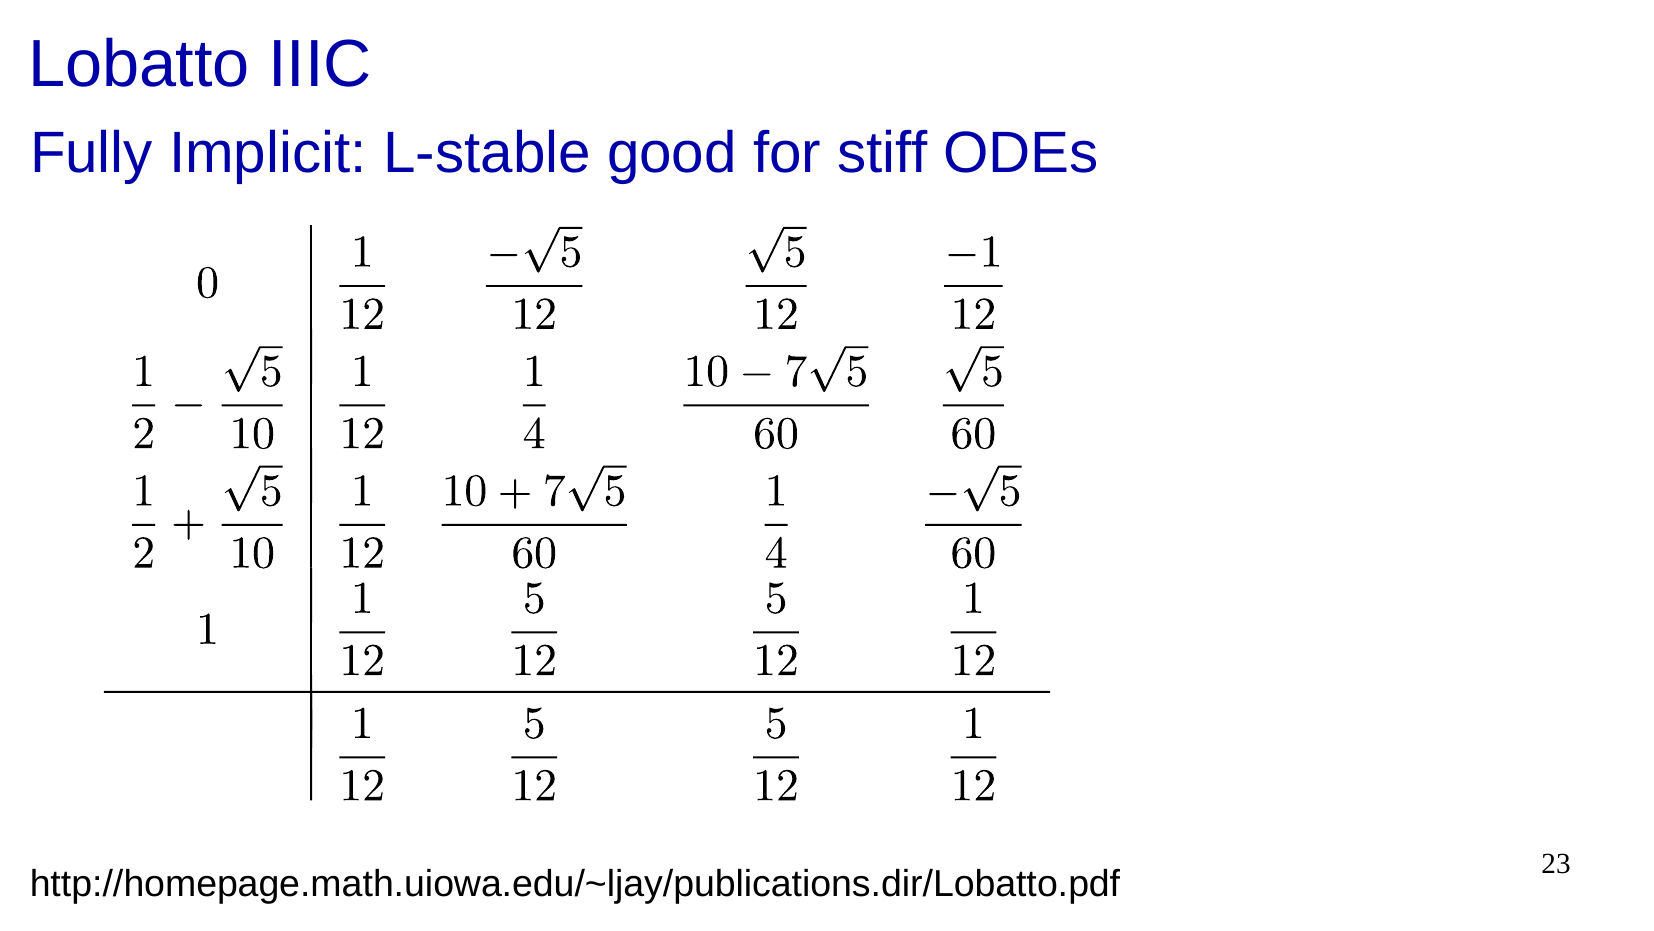

# Lobatto IIIC
Fully Implicit: L-stable good for stiff ODEs
23
http://homepage.math.uiowa.edu/~ljay/publications.dir/Lobatto.pdf